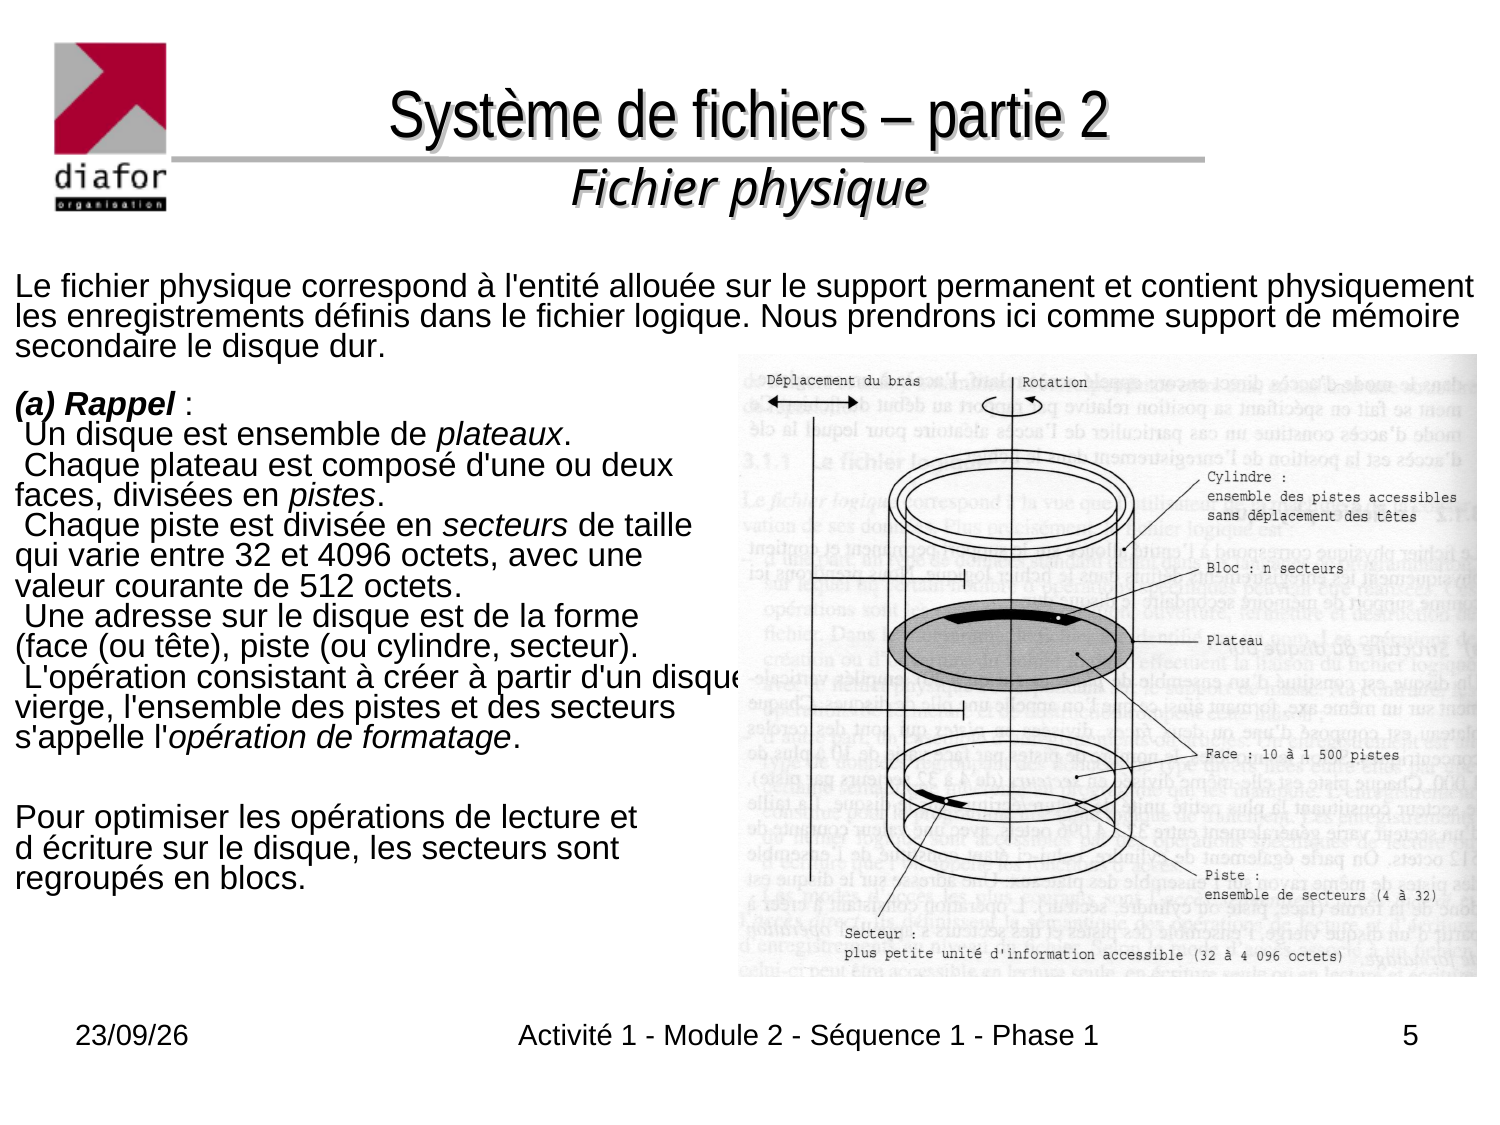

# Système de fichiers – partie 2 Fichier physique
Le fichier physique correspond à l'entité allouée sur le support permanent et contient physiquement
les enregistrements définis dans le fichier logique. Nous prendrons ici comme support de mémoire
secondaire le disque dur.
(a) Rappel :
 Un disque est ensemble de plateaux.
 Chaque plateau est composé d'une ou deux
faces, divisées en pistes.
 Chaque piste est divisée en secteurs de taille
qui varie entre 32 et 4096 octets, avec une
valeur courante de 512 octets.
 Une adresse sur le disque est de la forme
(face (ou tête), piste (ou cylindre, secteur).
 L'opération consistant à créer à partir d'un disque
vierge, l'ensemble des pistes et des secteurs
s'appelle l'opération de formatage.
Pour optimiser les opérations de lecture et
d écriture sur le disque, les secteurs sont
regroupés en blocs.
Activité 1 - Module 2 - Séquence 1 - Phase 1
5